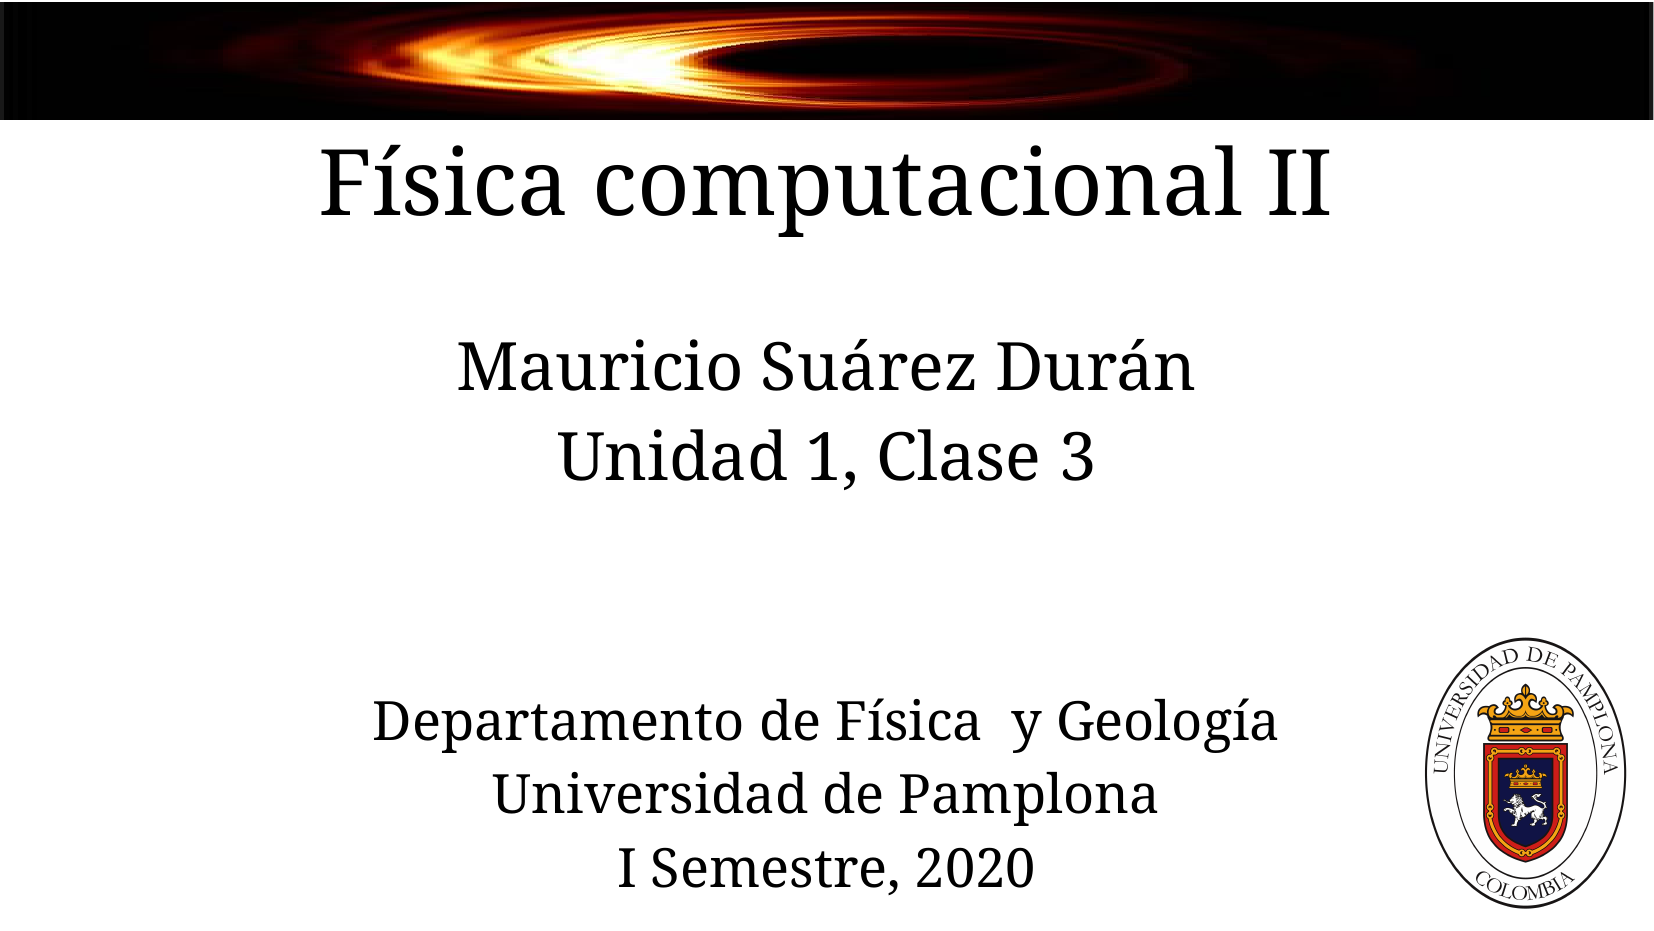

# Física computacional II
Mauricio Suárez Durán
Unidad 1, Clase 3
Departamento de Física y Geología
Universidad de Pamplona
I Semestre, 2020
1